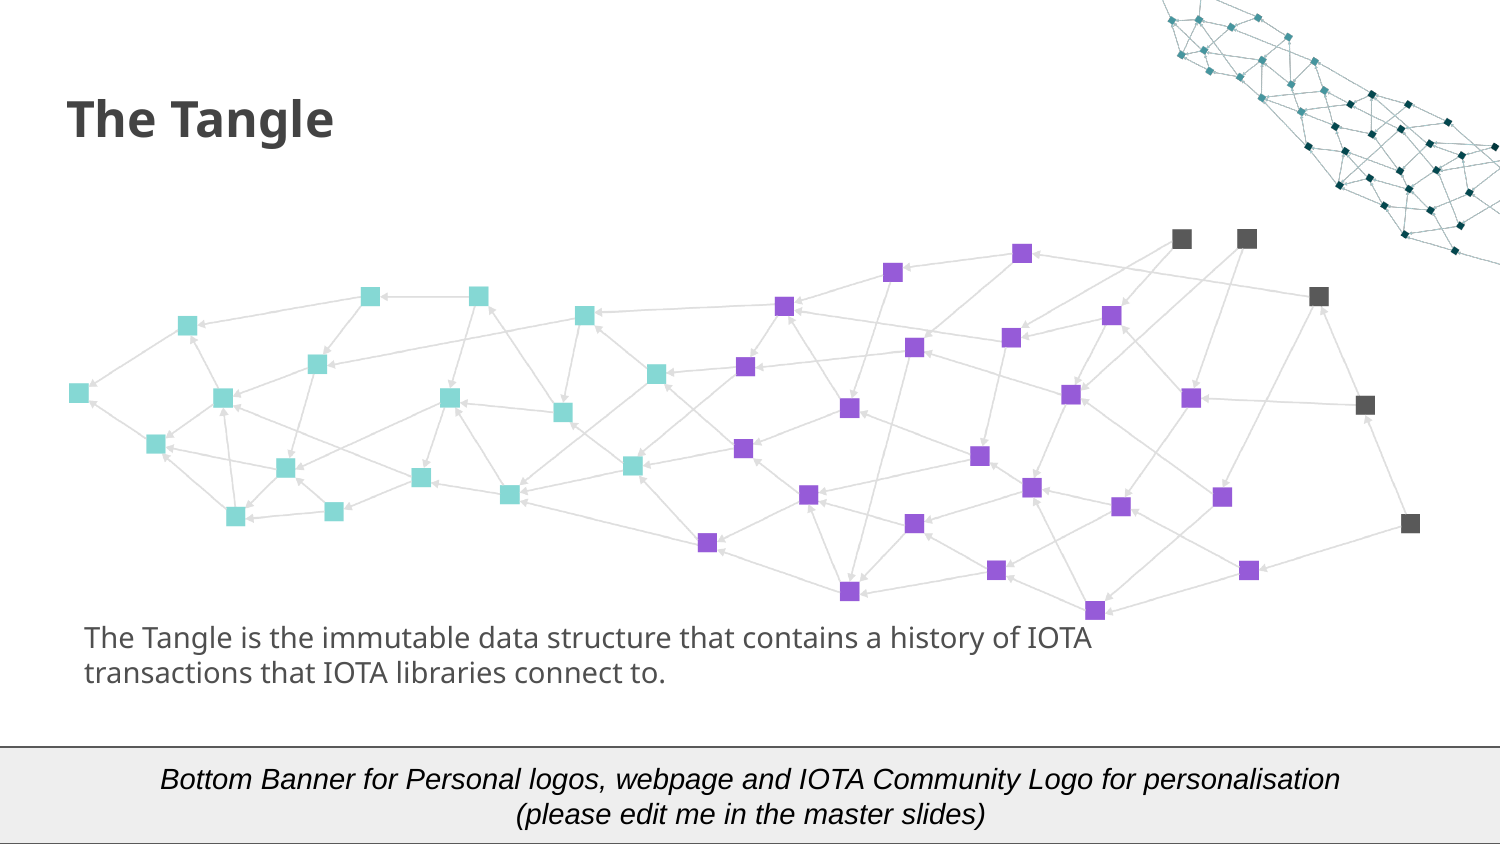

# The Tangle
The Tangle is the immutable data structure that contains a history of IOTA transactions that IOTA libraries connect to.